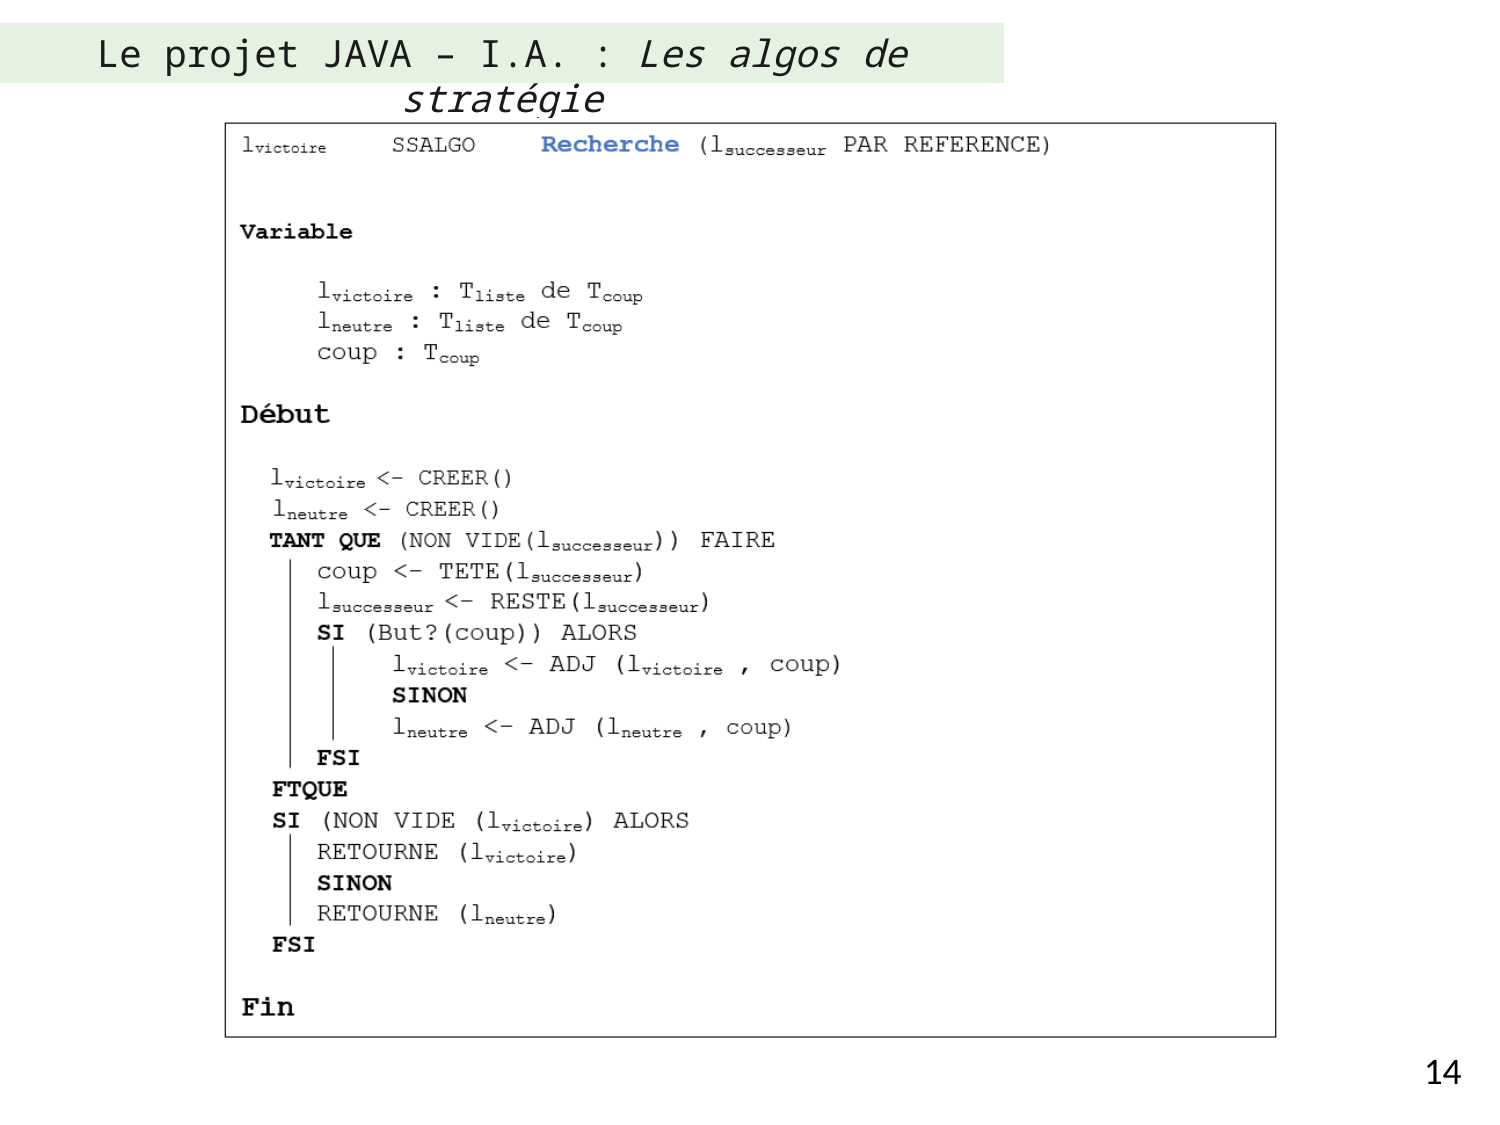

Le projet JAVA – I.A. : Les algos de stratégie